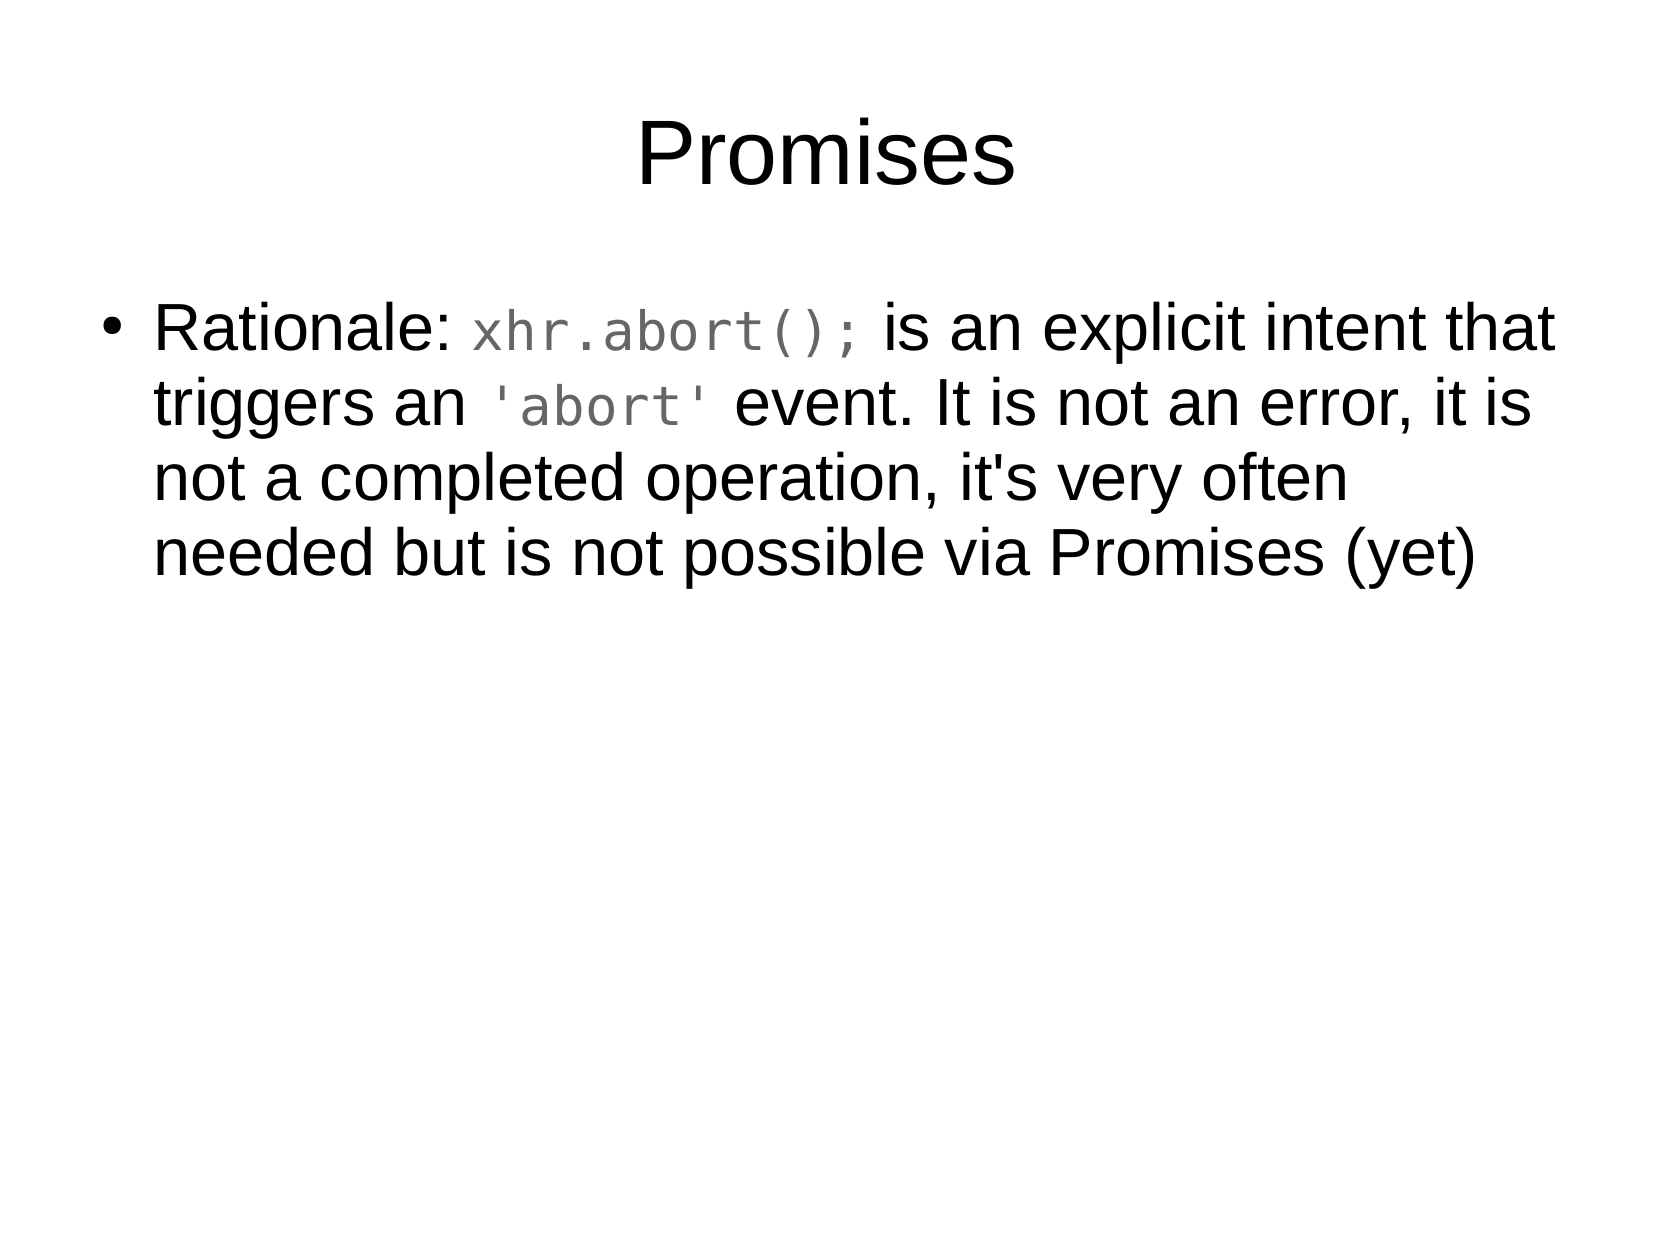

# Promises
Rationale: xhr.abort(); is an explicit intent that triggers an 'abort' event. It is not an error, it is not a completed operation, it's very often needed but is not possible via Promises (yet)